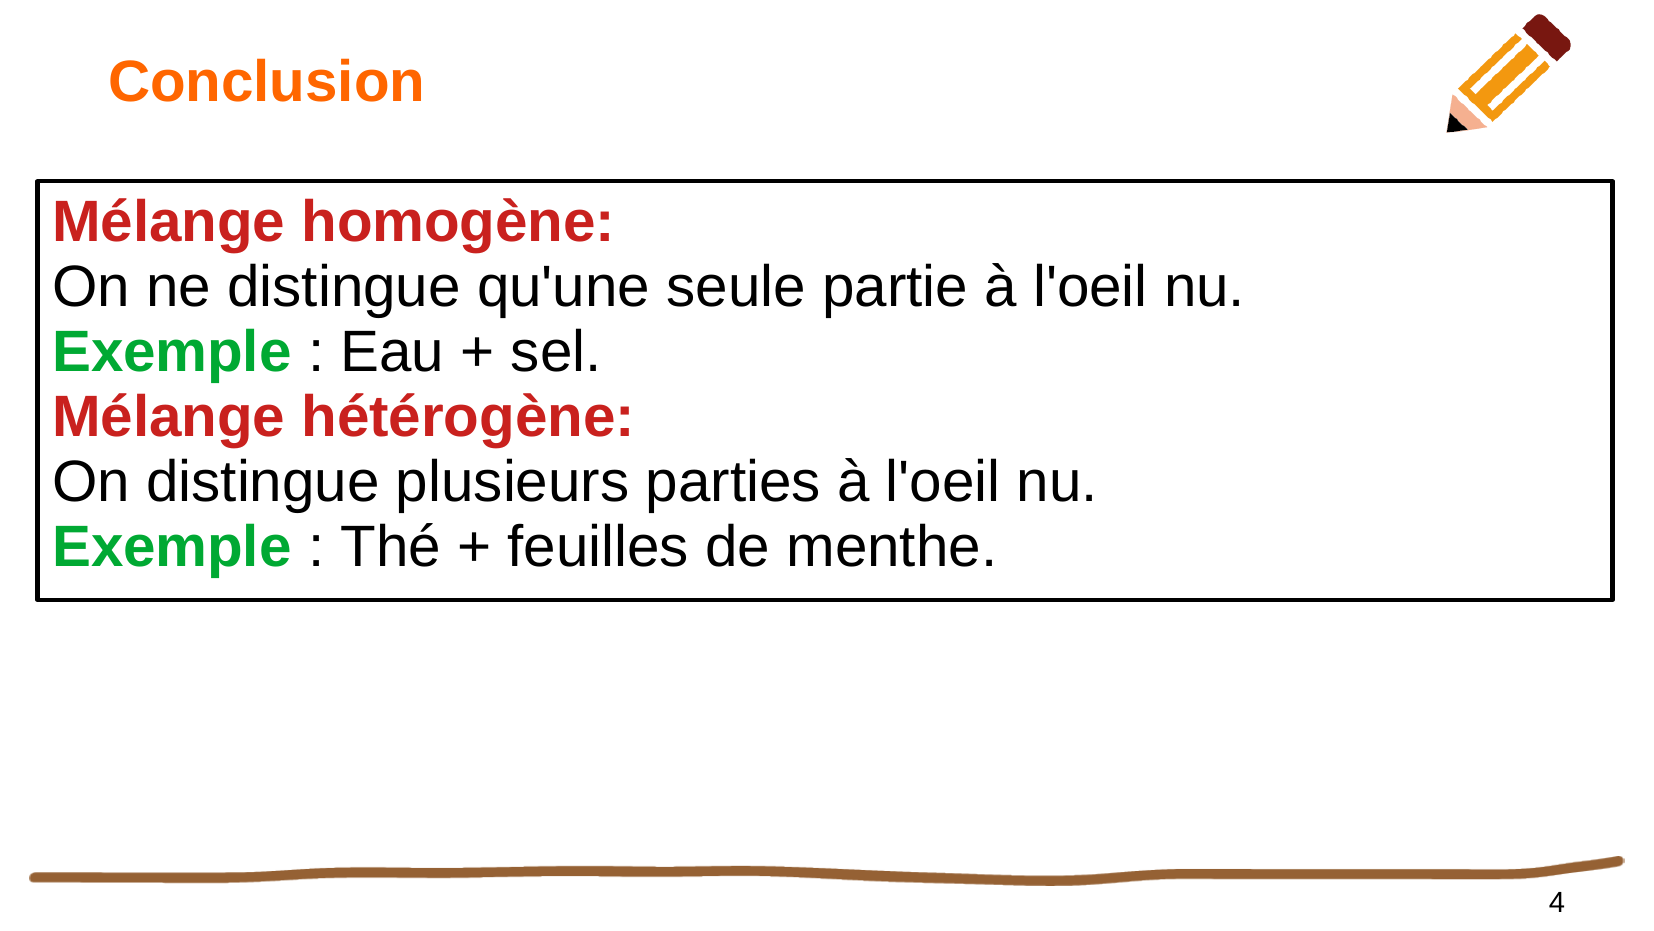

# Conclusion
Mélange homogène:
On ne distingue qu'une seule partie à l'oeil nu.
Exemple : Eau + sel.
Mélange hétérogène:
On distingue plusieurs parties à l'oeil nu.
Exemple : Thé + feuilles de menthe.
4